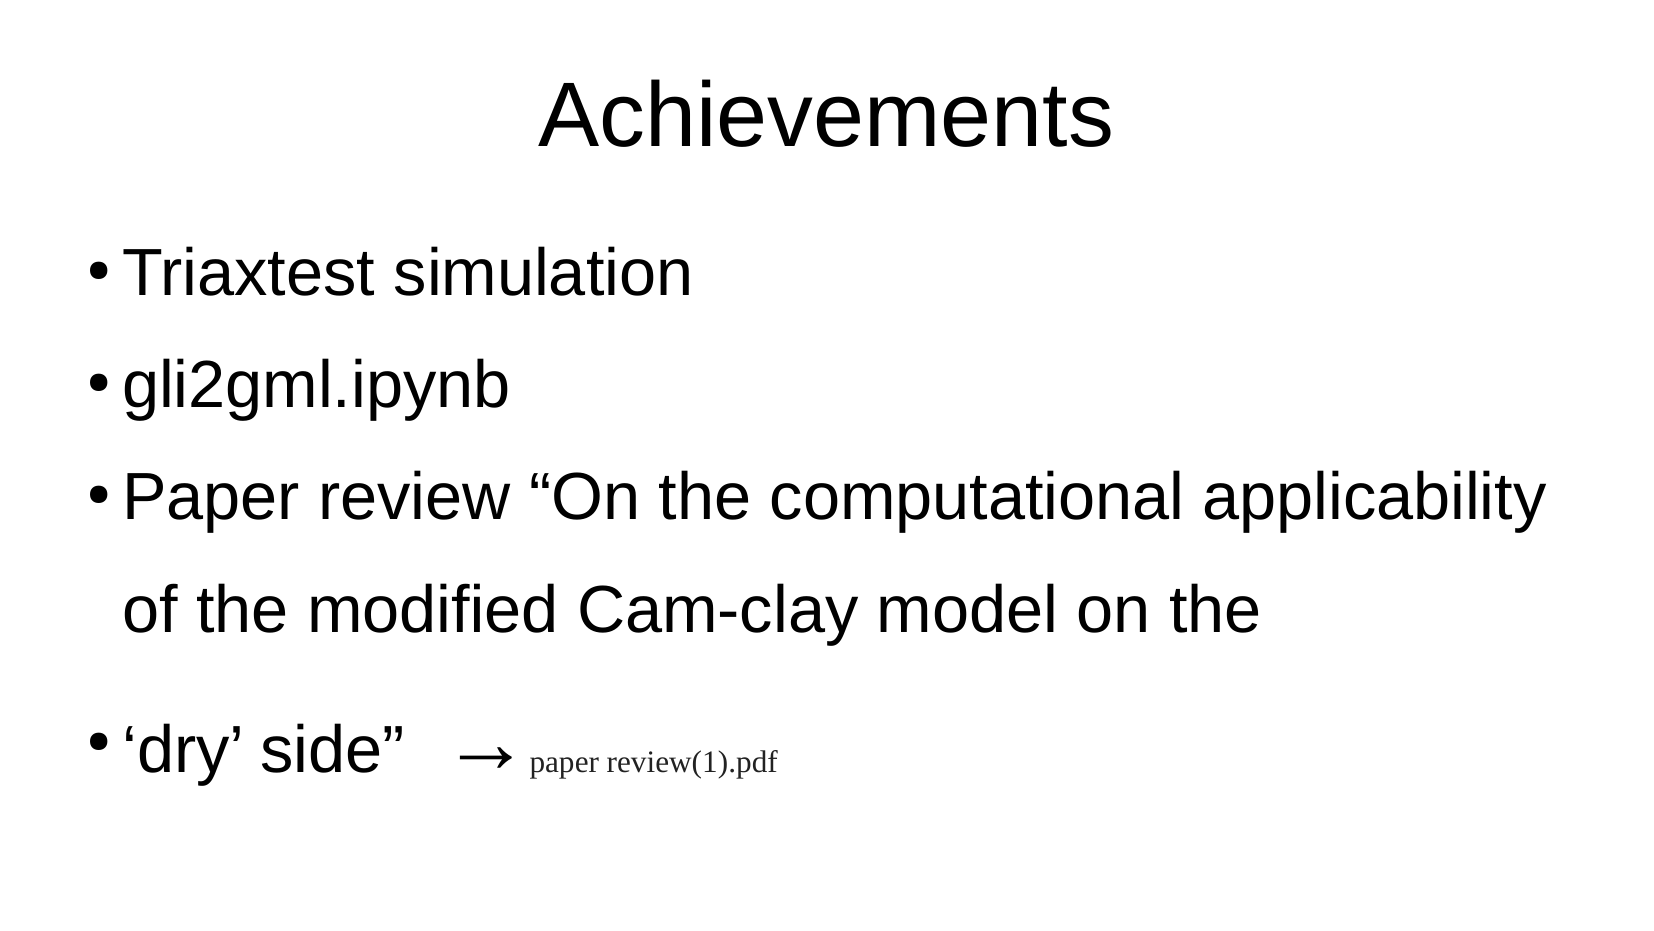

| Nr | Project | File NAMES | Seafile folders Link |
| --- | --- | --- | --- |
| 1- | Triaxtest simulation | model\_triaxtest.prj | https://seafile.cloud.uni-hannover.de/d/4aa0c25776f14c698a50/?p=%2F&mode=listTanzeela/1\_example/input |
| | | model.vtu | |
| | | geometry.gml | |
| | | evolution.avi | Tanzeela/1\_example |
| 2- | convert gli to gml | gli2gml.ipynb | Tanzeela/BDT\_model |
| | | CELL1.gli | Tanzeela/Share\_\_Files |
| | | Example.gml | |
| 3- | Paper review “On the computational applicability of the modiﬁed Cam-clay model on the ‘dry’ side” | j.compgeo.2017.09.013.pdf | Tanzeela/Share\_\_Files/Literature |
| | | paper review(1).pdf | |
| 4- | Parameter determination for snap back effect (newton raphson code) | Critical value of stress ratio.ipynb | Tanzeela/1\_example |
| 5- | Parametric study simulation | Output.zip | Tanzeela/1\_example |
| 6- | Code for parameter change in prj file | change\_parameters.py | Tanzeela |
| 7- | Bdt paper review | 2020JB020539.pdf | Tanzeela/BDT\_model |
| | | BDT FIGURE | |
| | | BDT MODEL.pdf | |
| 8- | Bdt prj file creation | simulation6.prj | Tanzeela/BDT\_model |
| | | COMPARISON PRJ.pdf | |
| 9- | Bdt simulation | simulation1.vtu | Tanzeela/BDT\_model |
| | | simulation1.gml | |
| | | commands\_to\_run.png | |
| 10- | Calculation of Rm | document\_calculation\_R.odt | Tanzeela/BDT\_model |
| | | parameters.pdf/xlsx | |
| 11- | Mfront installation | Documentation for mfront learning.docx | Tanzeela/MFront |
| 12- | Mfront literature | mfront document.docx | Tanzeela/MFront |
| | | The MFrontGenericInterfaceSupport project | |
| | | 1-s2.0-S0898122115003132-main.pdf | |
| 13- | Figures | Bond\_degre.png | Tanzeela/For\_Plot/Achive |
| | | deva\_Hard.png | |
| | | MCC\_YS.png | |
| | | MICP\_soil.png | |
| | | non\_soil.png | |
| | | Not\_allowed\_case.png | |
| | | vol\_Hard.png | |
| | | Rev1.png | Tanzeela/For\_Plot/Progress |
| | | Rev2.png | |
| | | Svg files | |
# Achievements
Triaxtest simulation
gli2gml.ipynb
Paper review “On the computational applicability of the modiﬁed Cam-clay model on the
‘dry’ side” →paper review(1).pdf